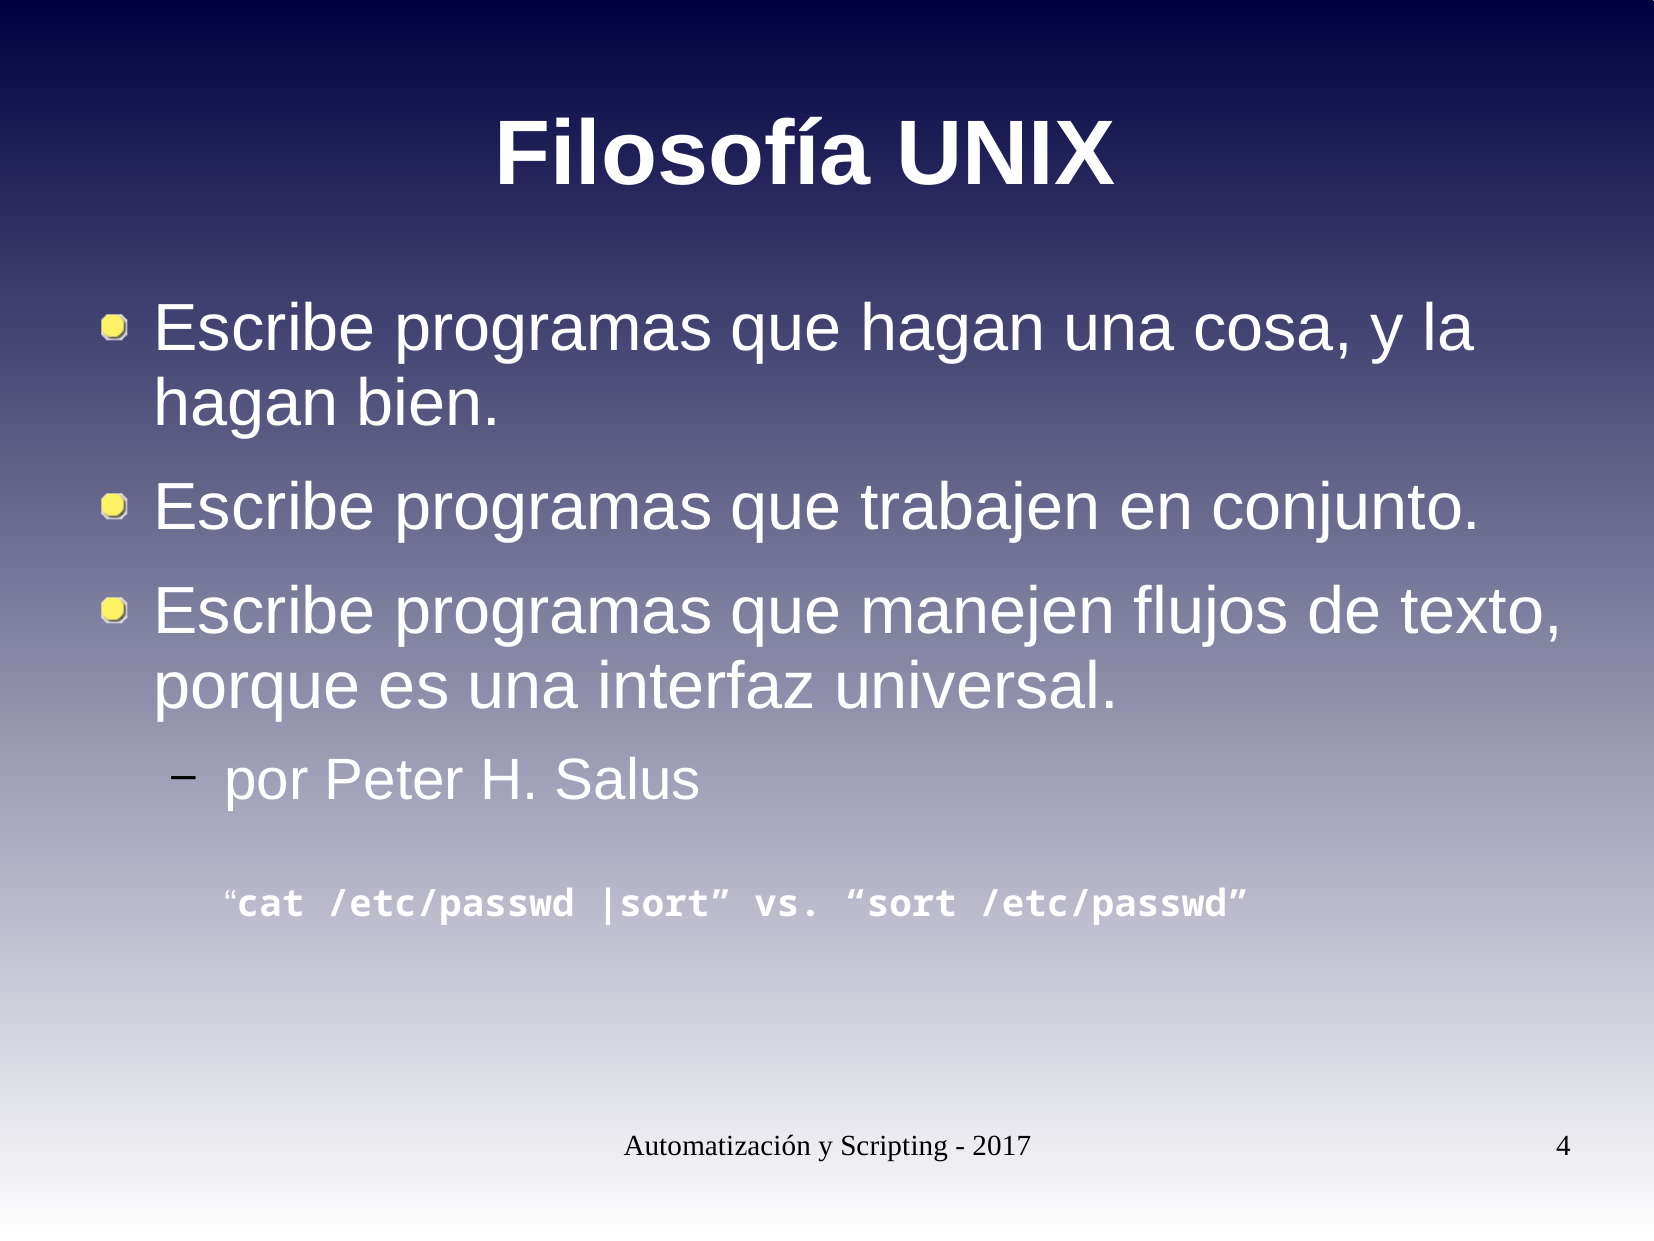

# Filosofía UNIX
Escribe programas que hagan una cosa, y la hagan bien.
Escribe programas que trabajen en conjunto.
Escribe programas que manejen flujos de texto, porque es una interfaz universal.
por Peter H. Salus
“cat /etc/passwd |sort” vs. “sort /etc/passwd”
Automatización y Scripting - 2017
4